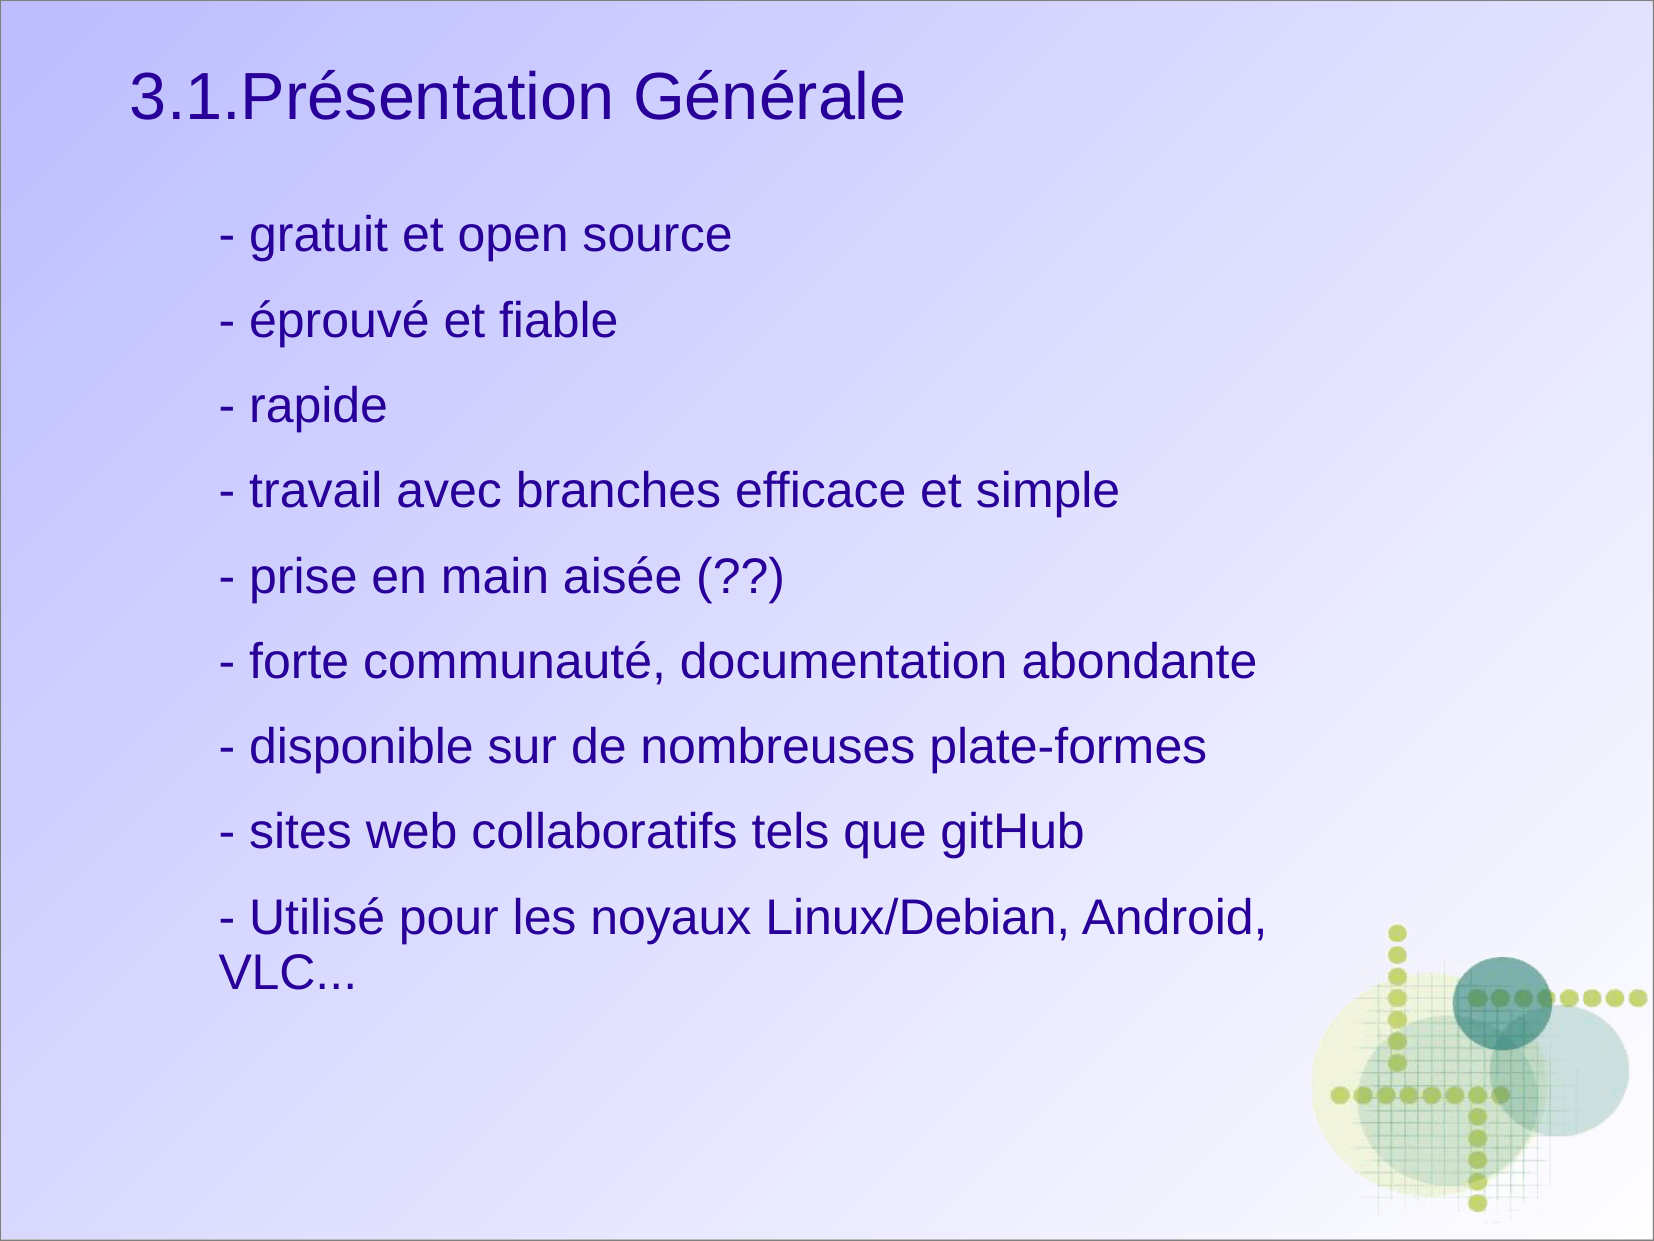

# 3.1.Présentation Générale
- gratuit et open source
- éprouvé et fiable
- rapide
- travail avec branches efficace et simple
- prise en main aisée (??)
- forte communauté, documentation abondante
- disponible sur de nombreuses plate-formes
- sites web collaboratifs tels que gitHub
- Utilisé pour les noyaux Linux/Debian, Android, VLC...